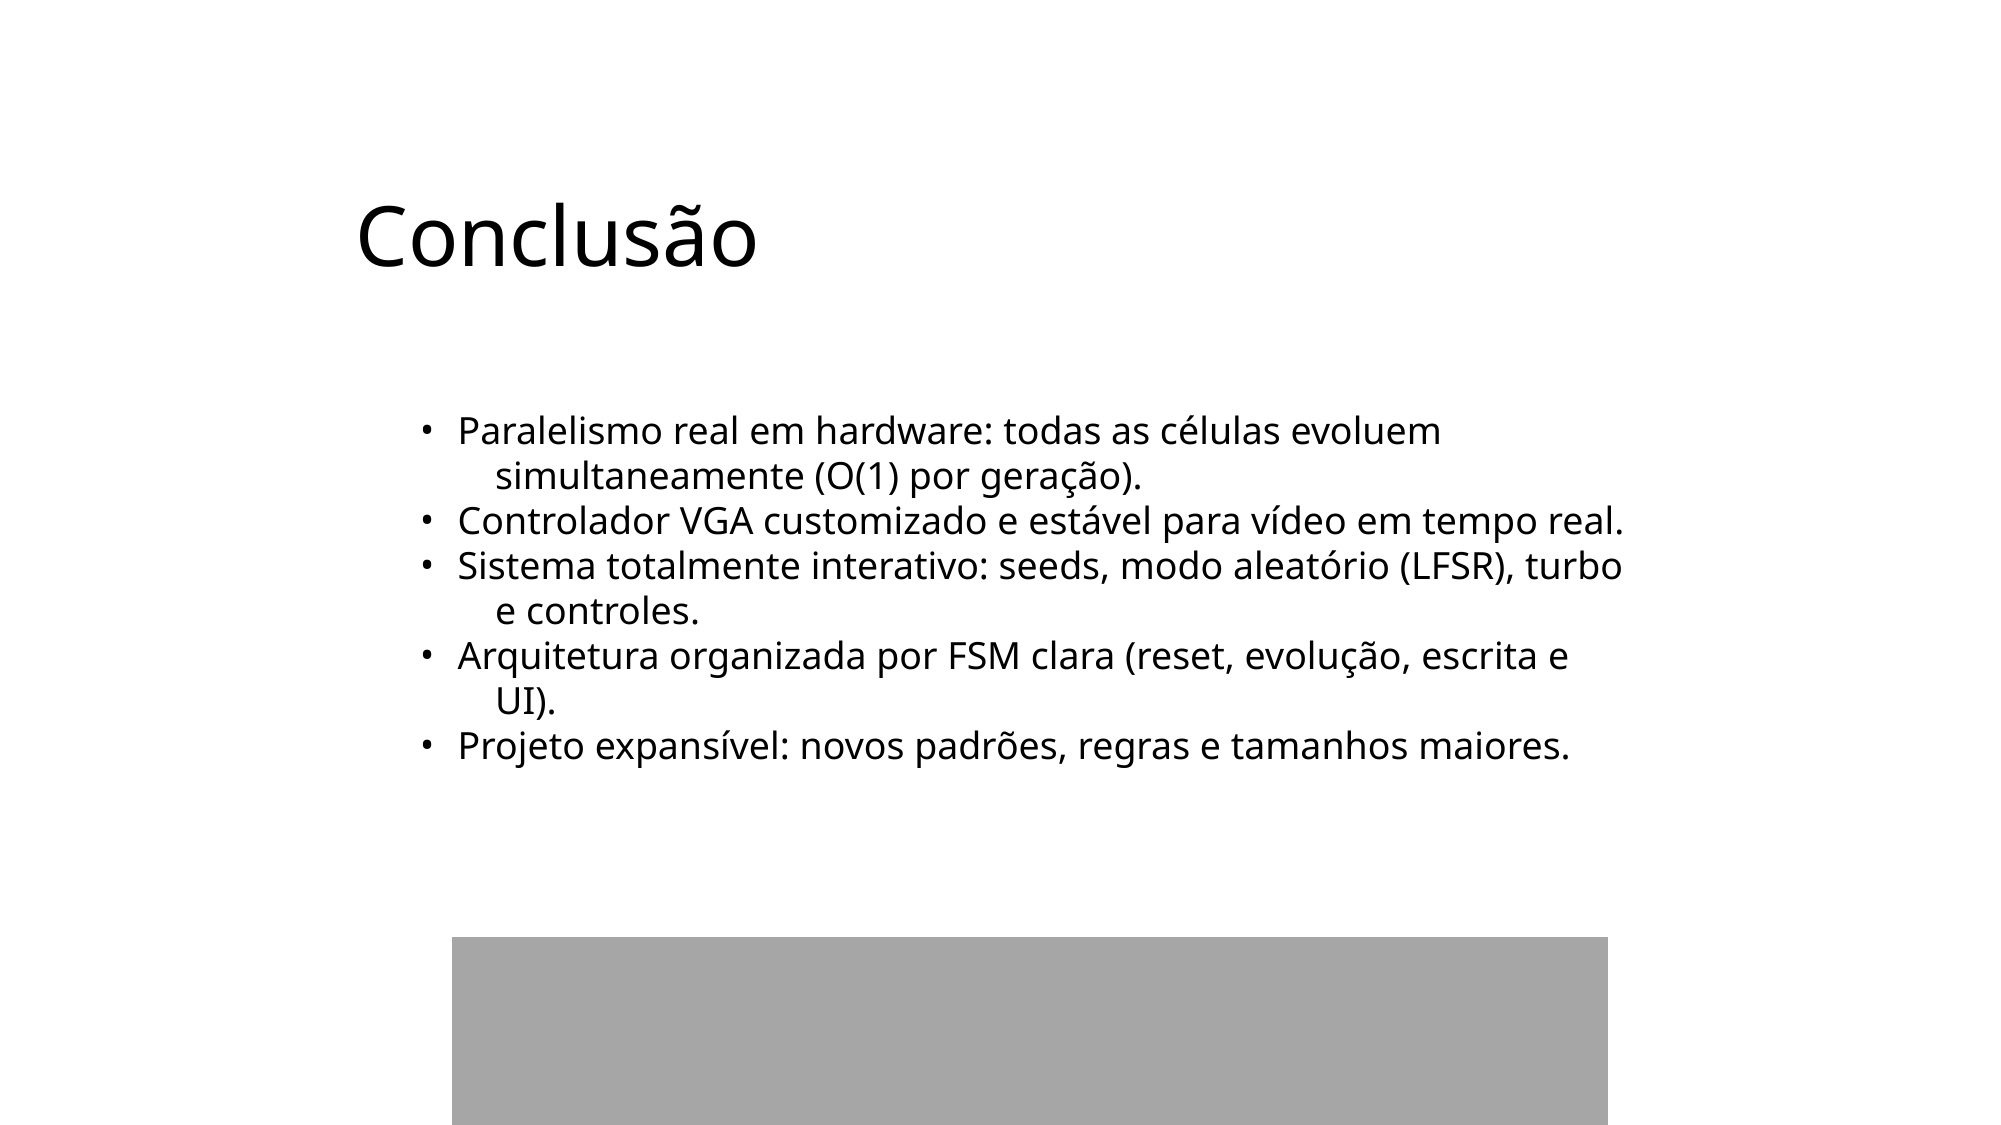

Conclusão
Paralelismo real em hardware: todas as células evoluem simultaneamente (O(1) por geração).
Controlador VGA customizado e estável para vídeo em tempo real.
Sistema totalmente interativo: seeds, modo aleatório (LFSR), turbo e controles.
Arquitetura organizada por FSM clara (reset, evolução, escrita e UI).
Projeto expansível: novos padrões, regras e tamanhos maiores.